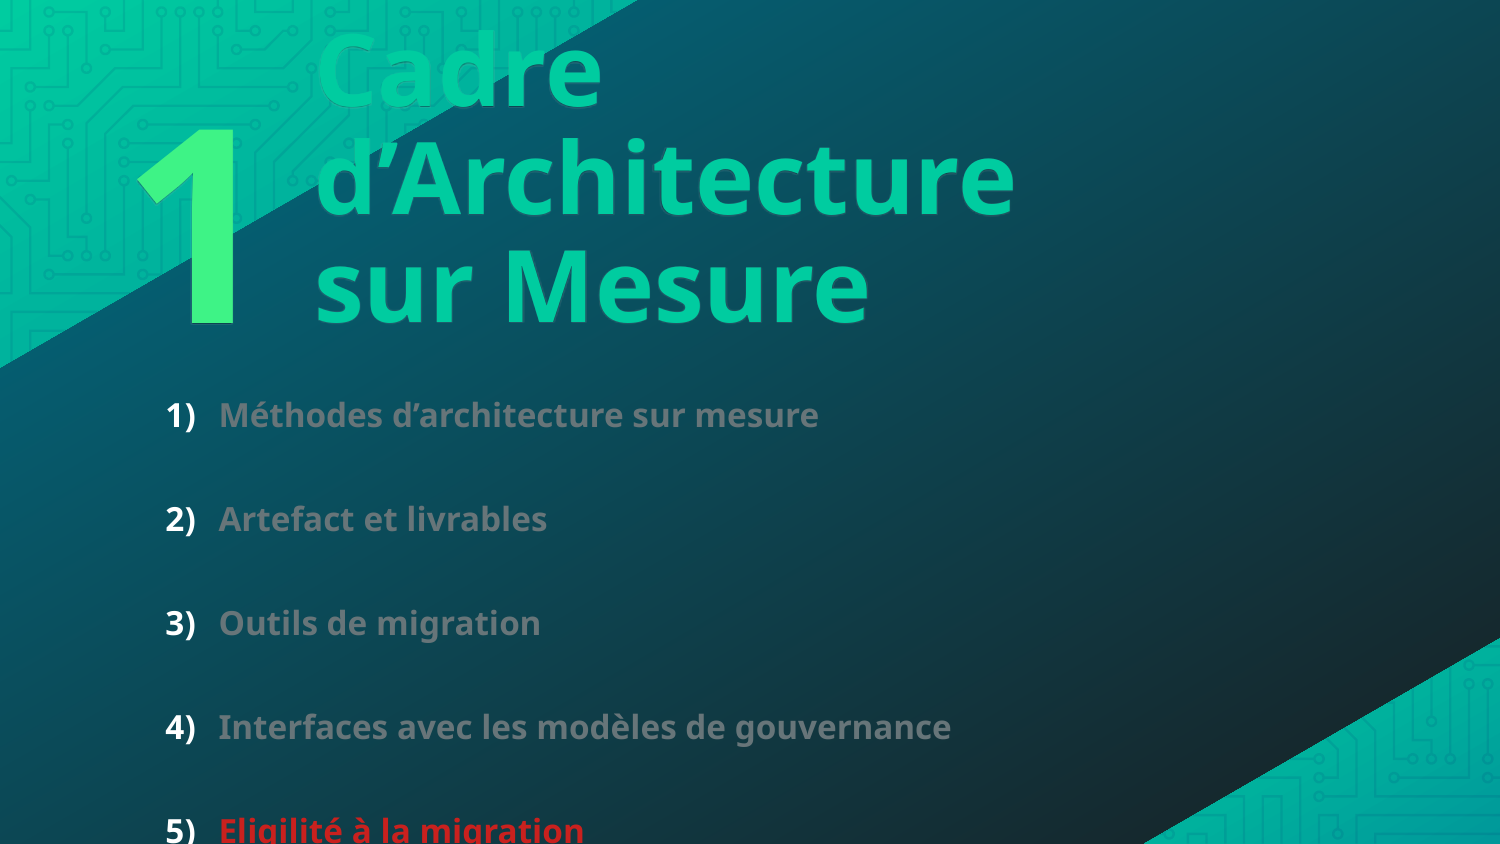

Cadre d’Architecture sur Mesure
1
# Méthodes d’architecture sur mesure
Artefact et livrables
Outils de migration
Interfaces avec les modèles de gouvernance
Eligilité à la migration